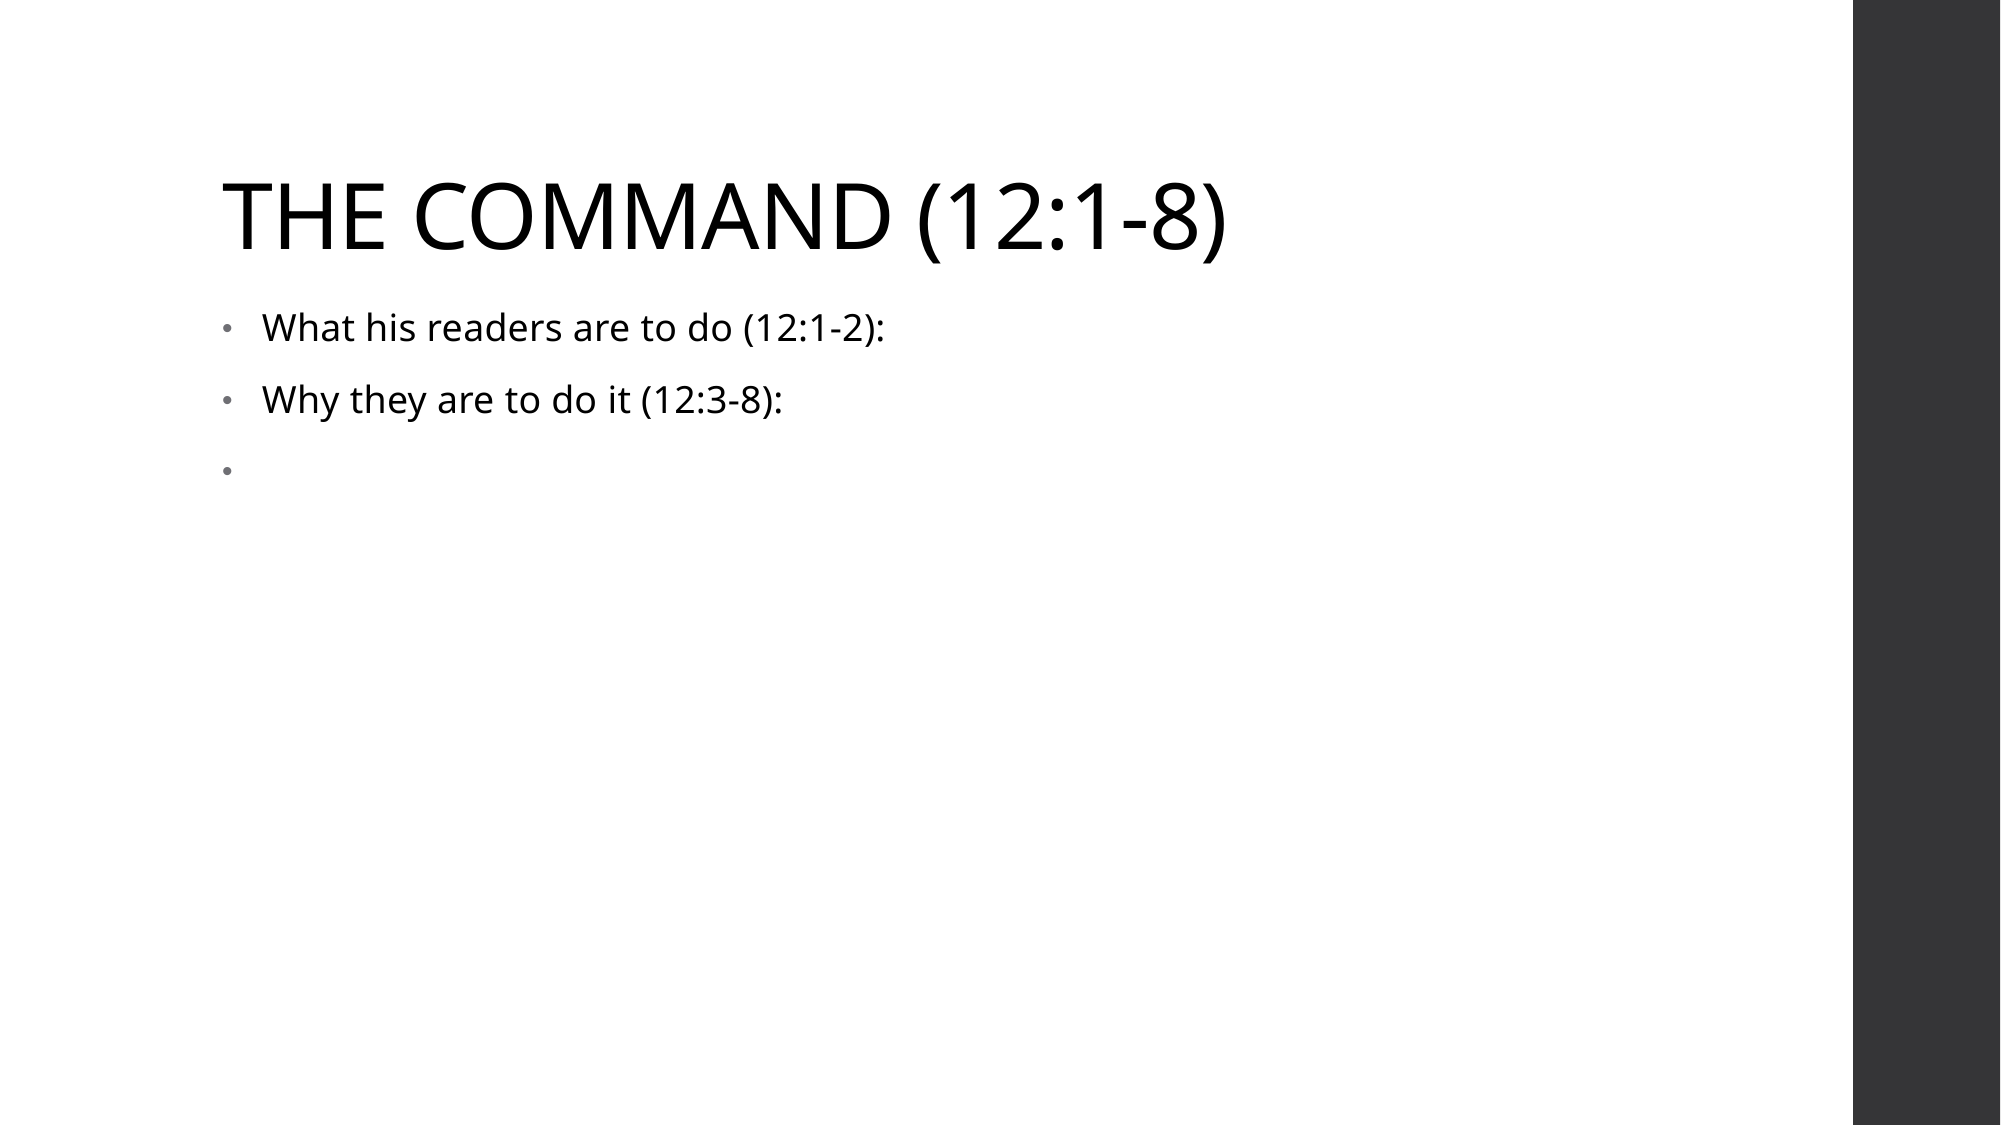

# THE COMMAND (12:1-8)
 What his readers are to do (12:1-2):
 Why they are to do it (12:3-8):